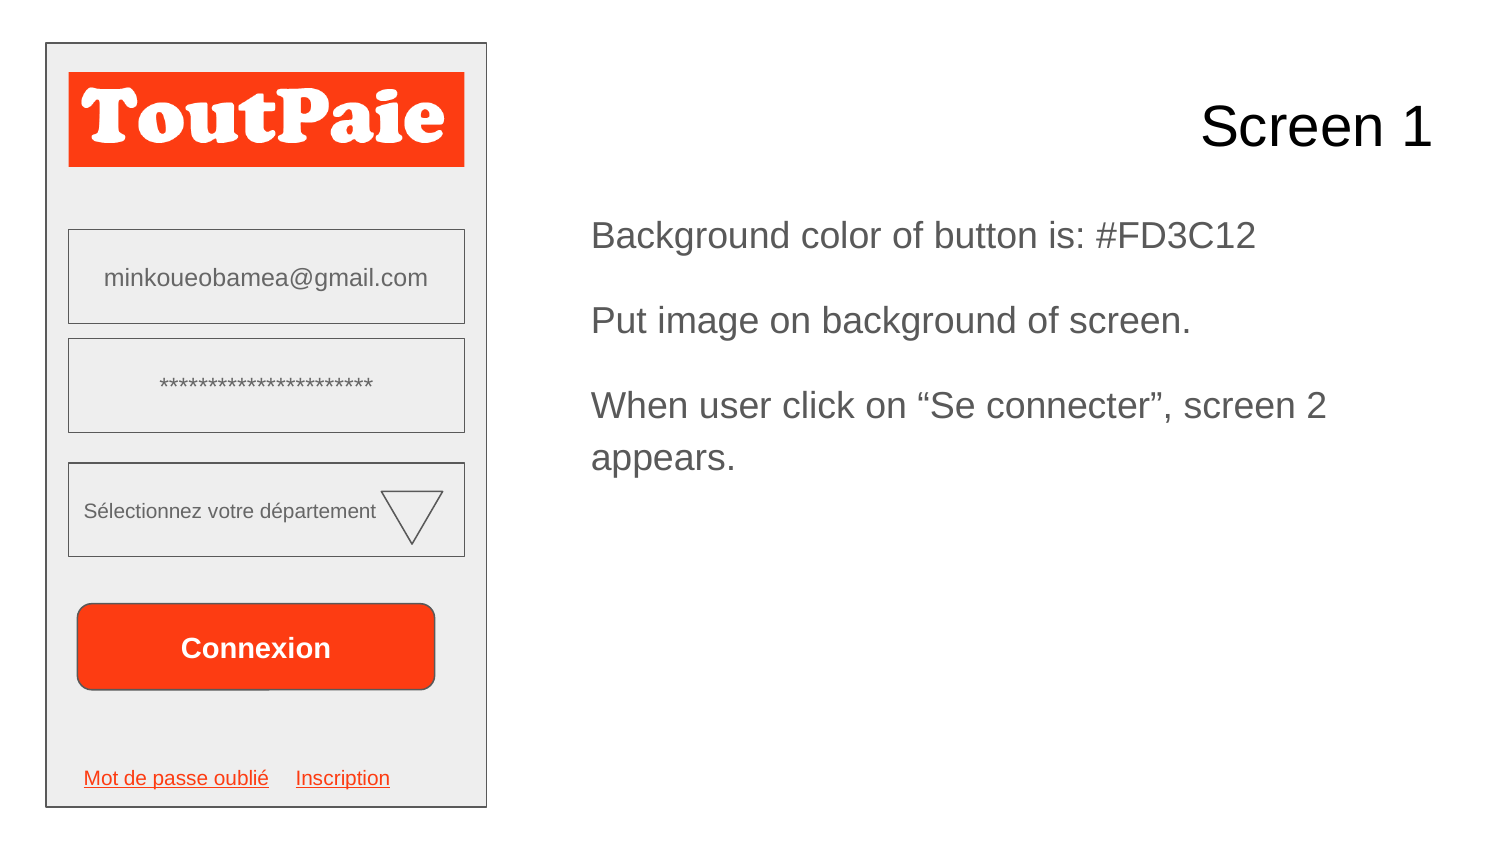

# Screen 1
Background color of button is: #FD3C12
Put image on background of screen.
When user click on “Se connecter”, screen 2 appears.
minkoueobamea@gmail.com
**********************
Sélectionnez votre département
Connexion
Mot de passe oublié
Inscription